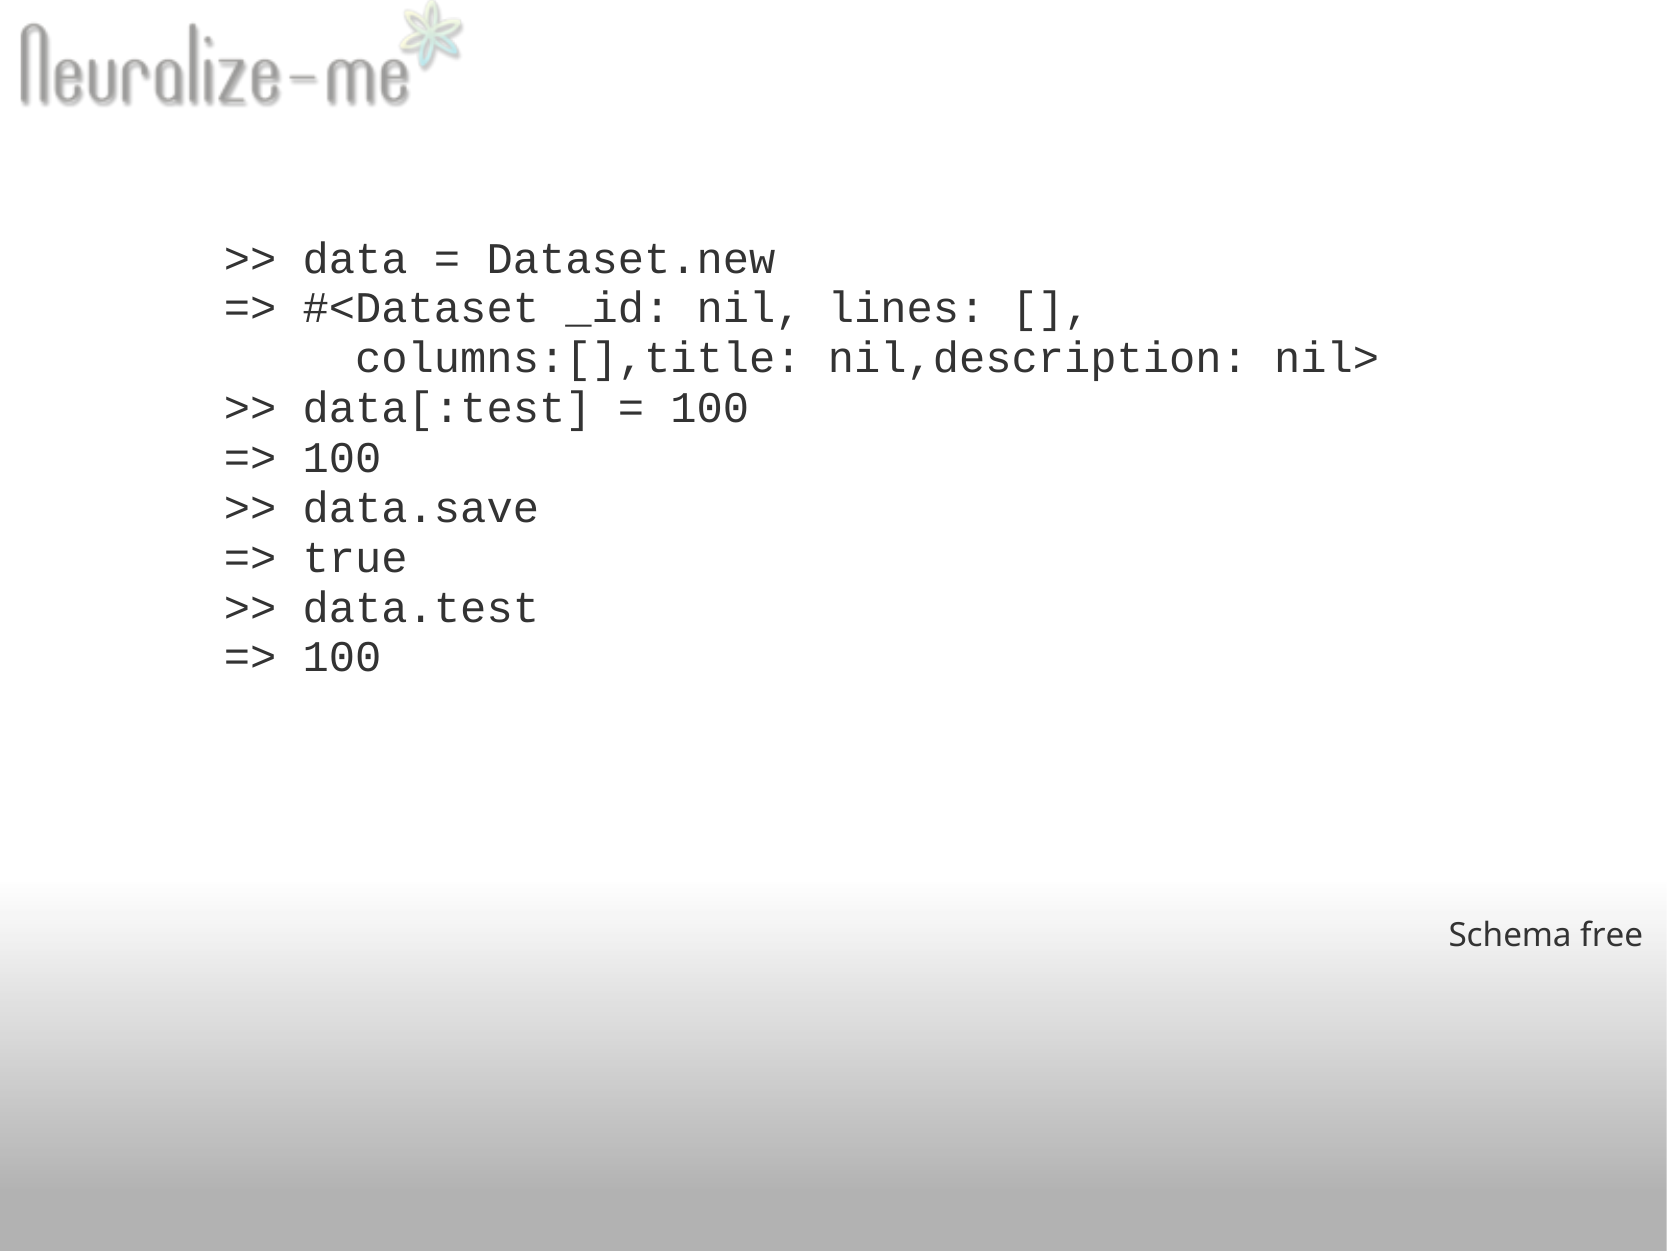

>> data = Dataset.new
=> #<Dataset _id: nil, lines: [],
     columns:[],title: nil,description: nil>
>> data[:test] = 100
=> 100
>> data.save
=> true
>> data.test
=> 100
Schema free